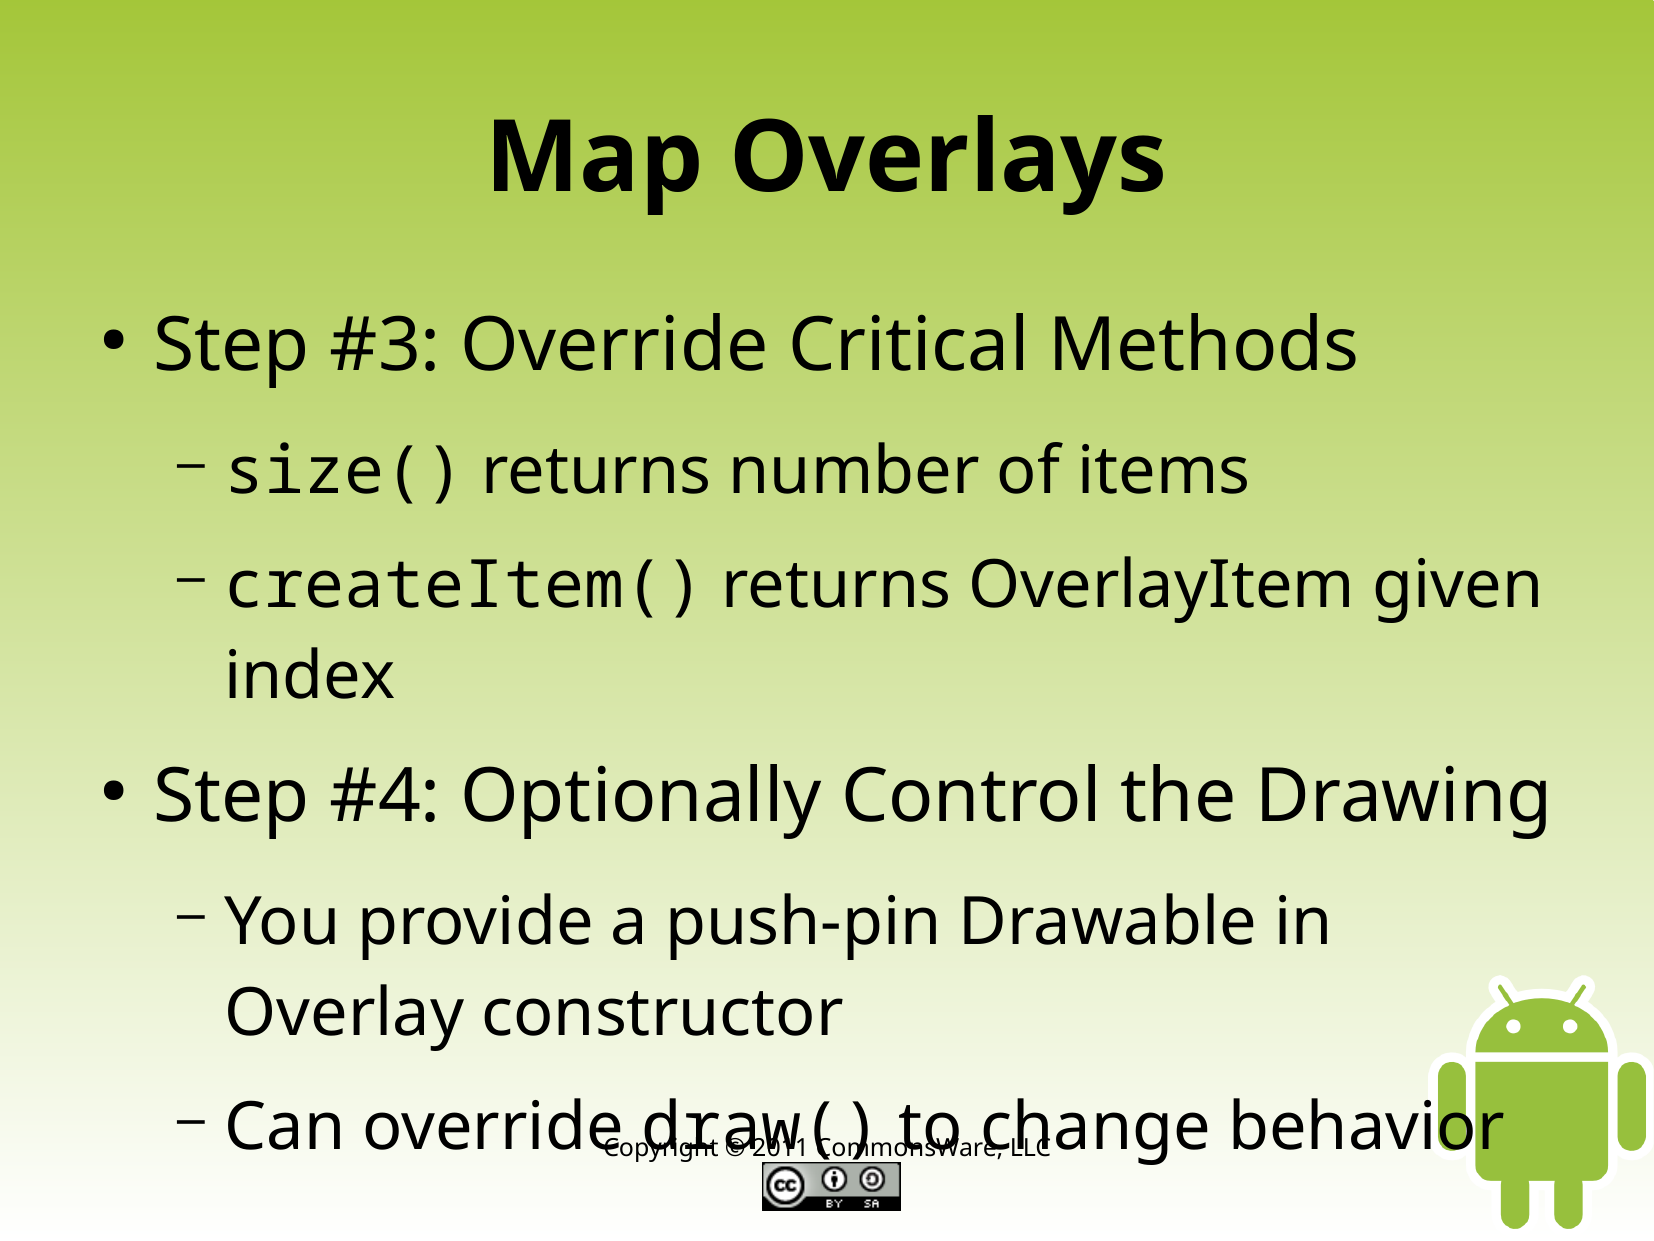

# Map Overlays
Step #3: Override Critical Methods
size() returns number of items
createItem() returns OverlayItem given index
Step #4: Optionally Control the Drawing
You provide a push-pin Drawable in Overlay constructor
Can override draw() to change behavior